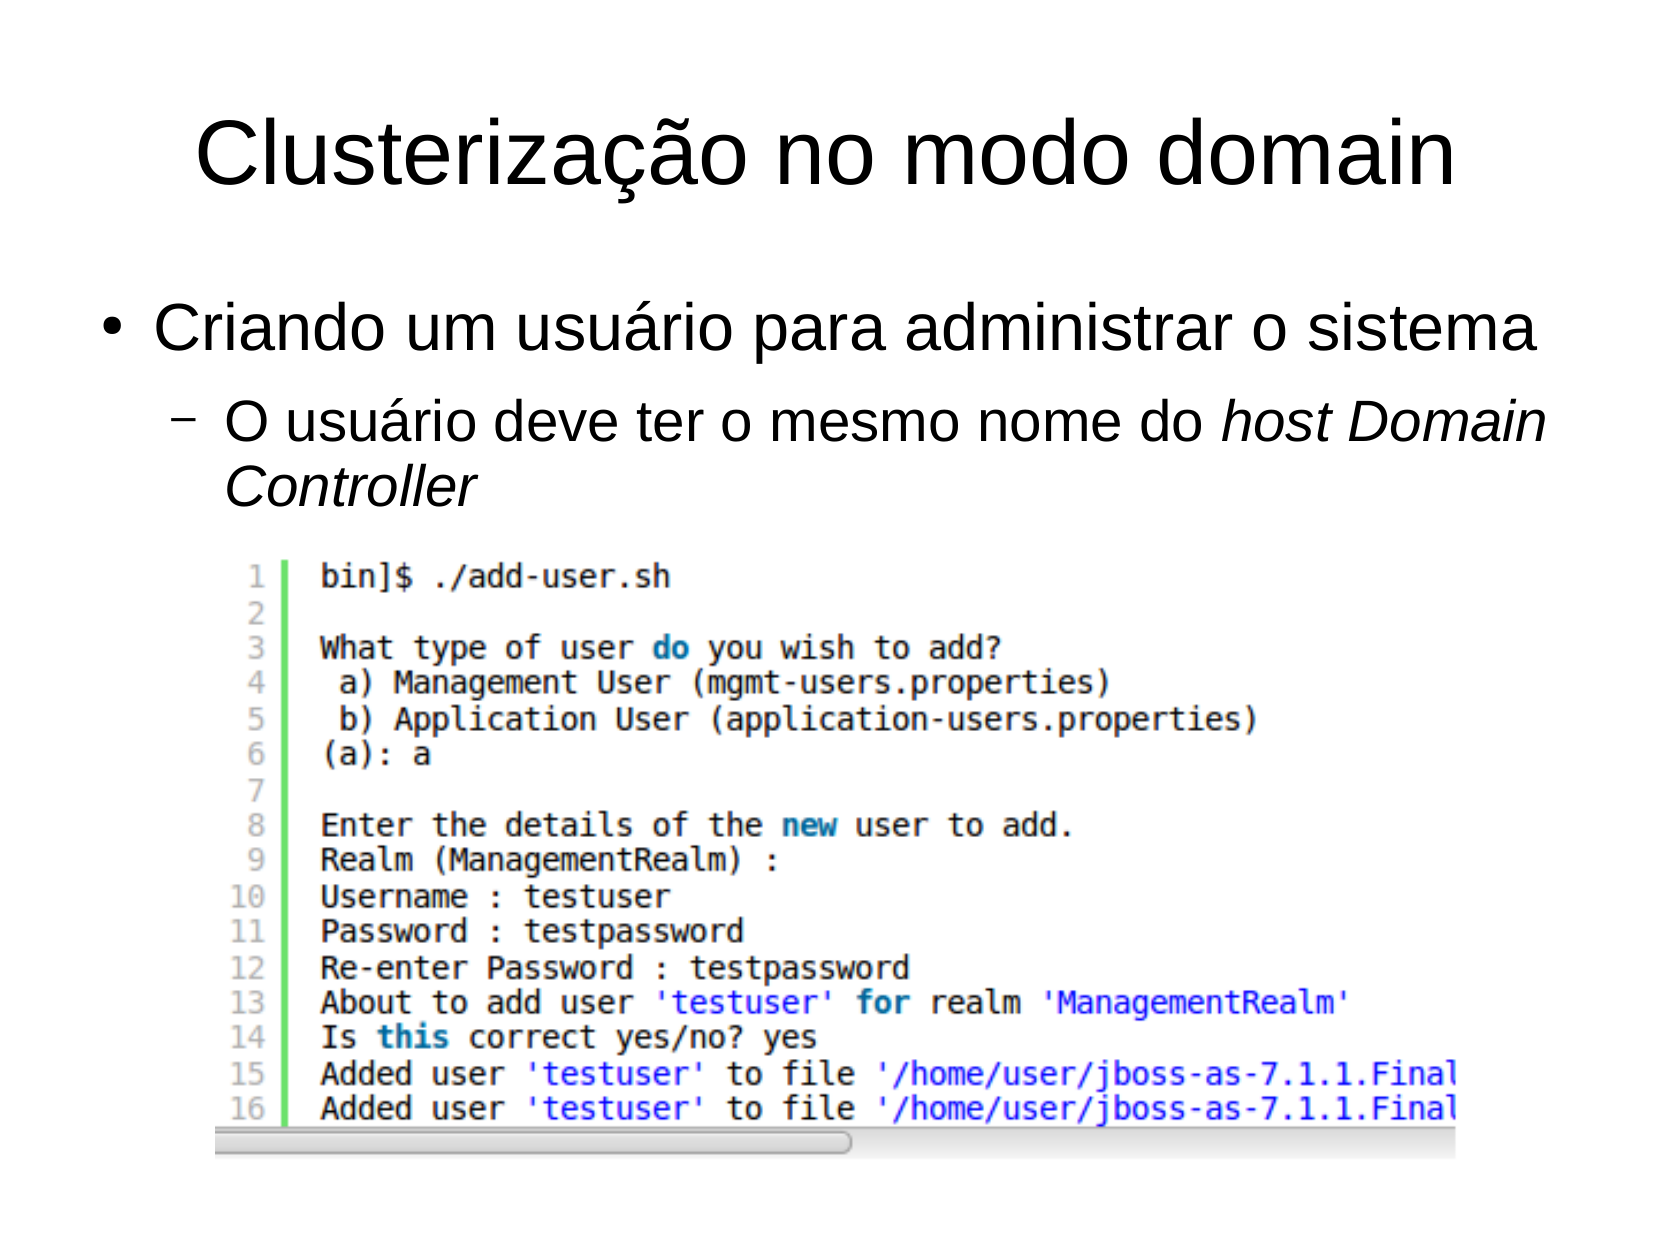

# Clusterização no modo domain
Criando um usuário para administrar o sistema
O usuário deve ter o mesmo nome do host Domain Controller